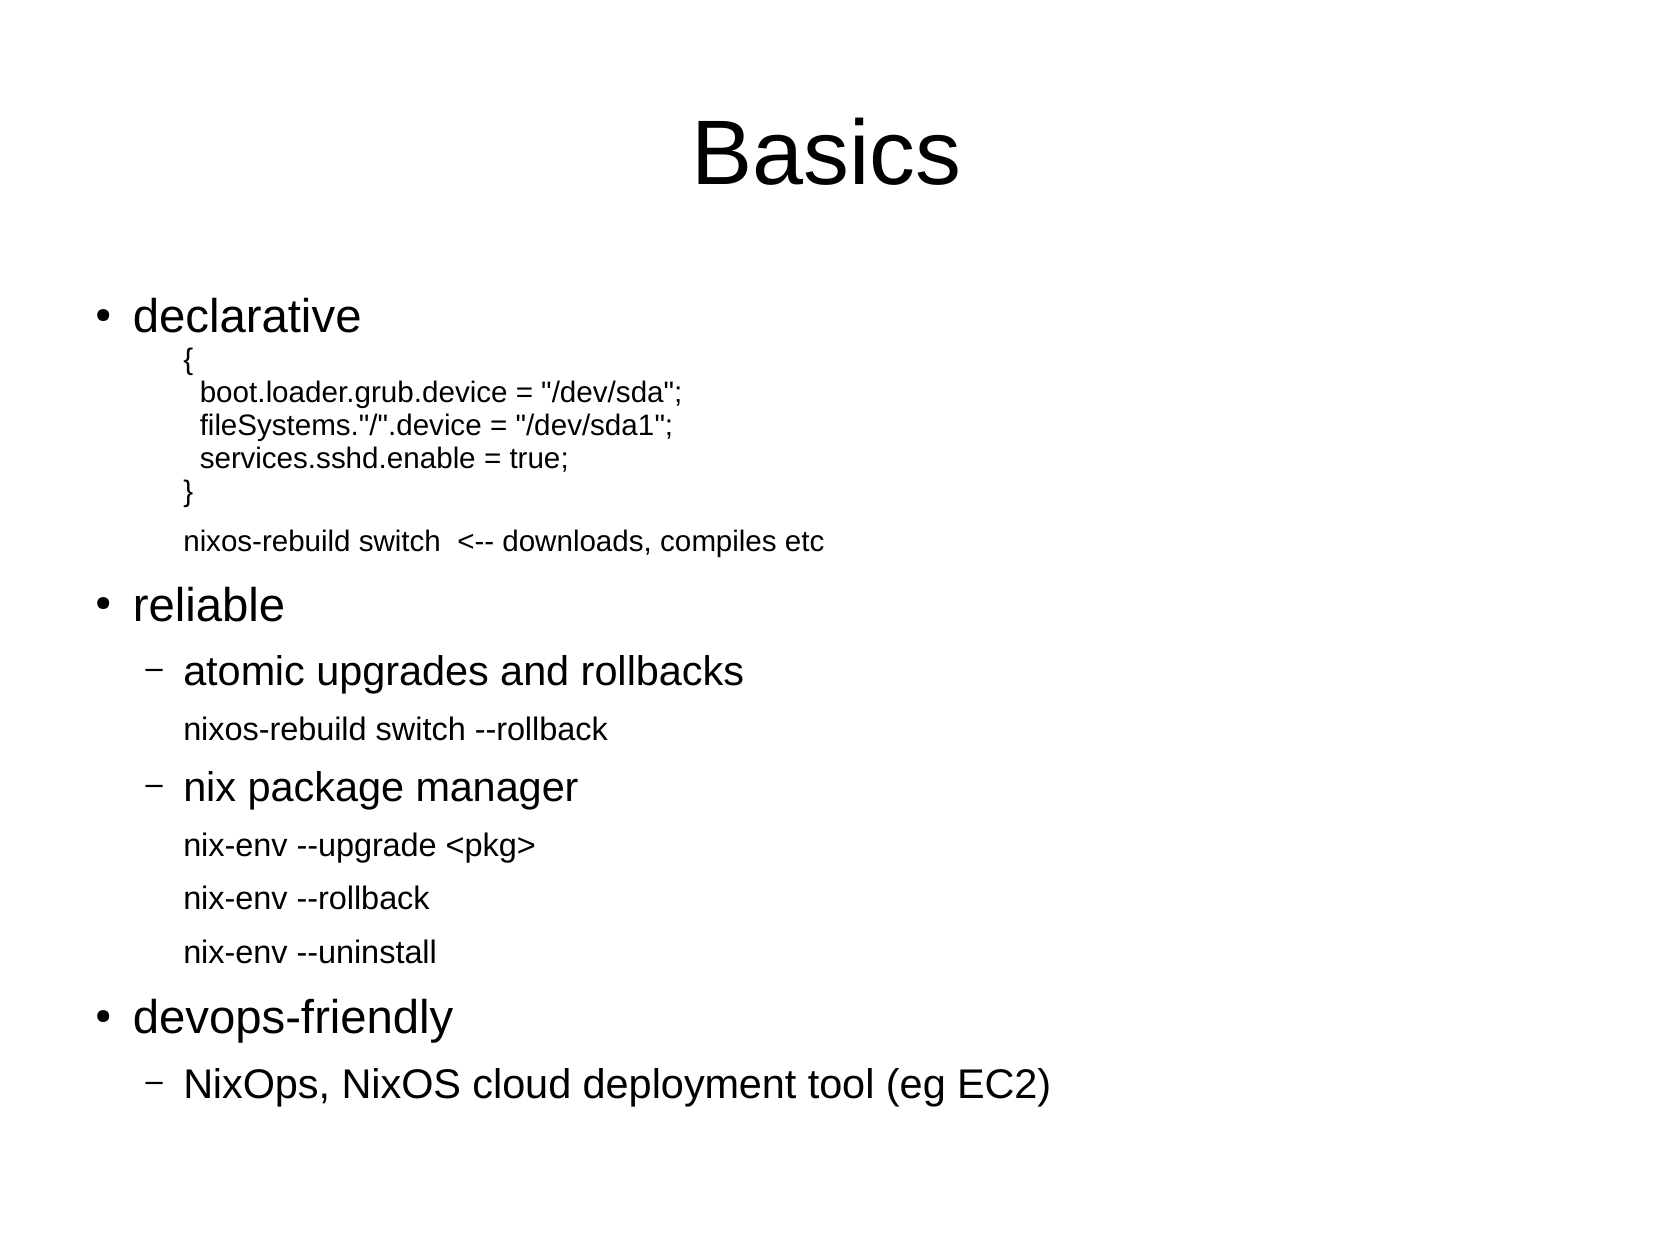

# Basics
declarative
{
 boot.loader.grub.device = "/dev/sda";
 fileSystems."/".device = "/dev/sda1";
 services.sshd.enable = true;
}
nixos-rebuild switch <-- downloads, compiles etc
reliable
atomic upgrades and rollbacks
nixos-rebuild switch --rollback
nix package manager
nix-env --upgrade <pkg>
nix-env --rollback
nix-env --uninstall
devops-friendly
NixOps, NixOS cloud deployment tool (eg EC2)